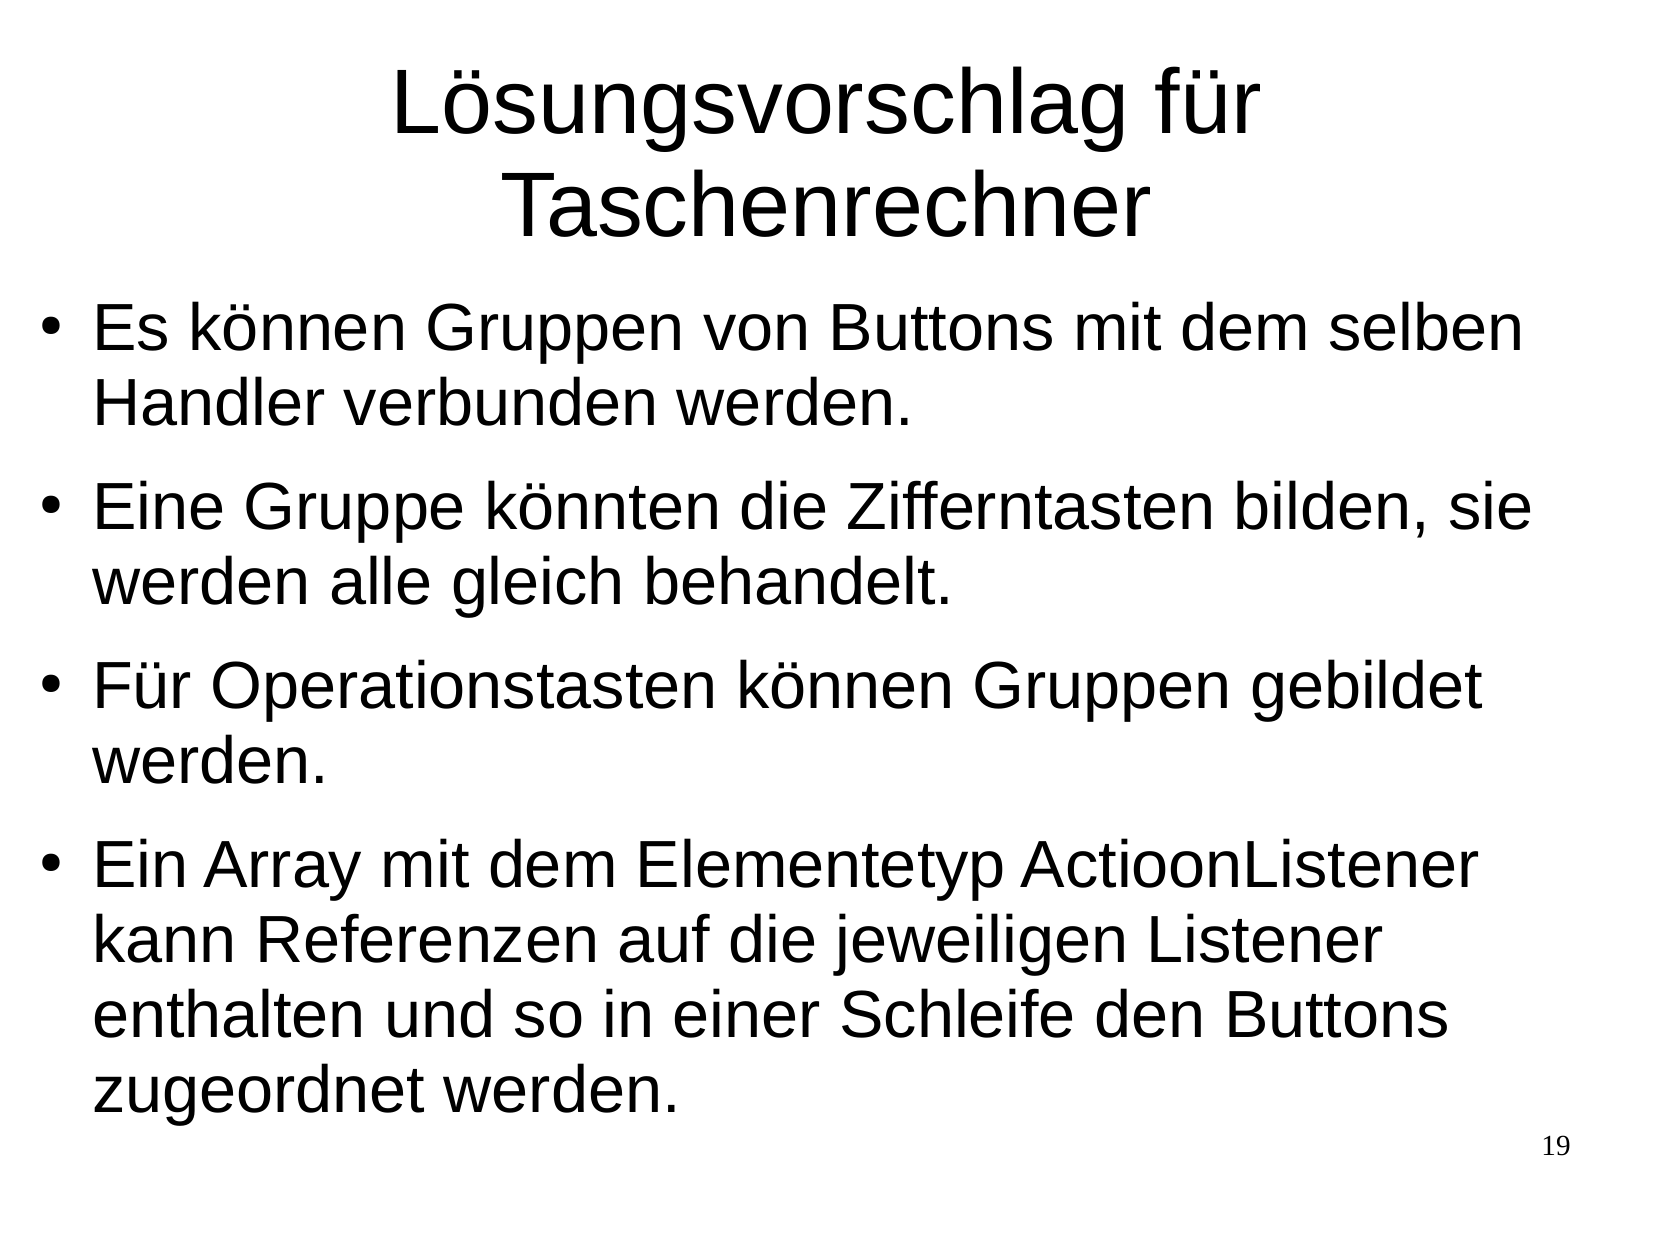

# Lösungsvorschlag für Taschenrechner
Es können Gruppen von Buttons mit dem selben Handler verbunden werden.
Eine Gruppe könnten die Zifferntasten bilden, sie werden alle gleich behandelt.
Für Operationstasten können Gruppen gebildet werden.
Ein Array mit dem Elementetyp ActioonListener kann Referenzen auf die jeweiligen Listener enthalten und so in einer Schleife den Buttons zugeordnet werden.
19